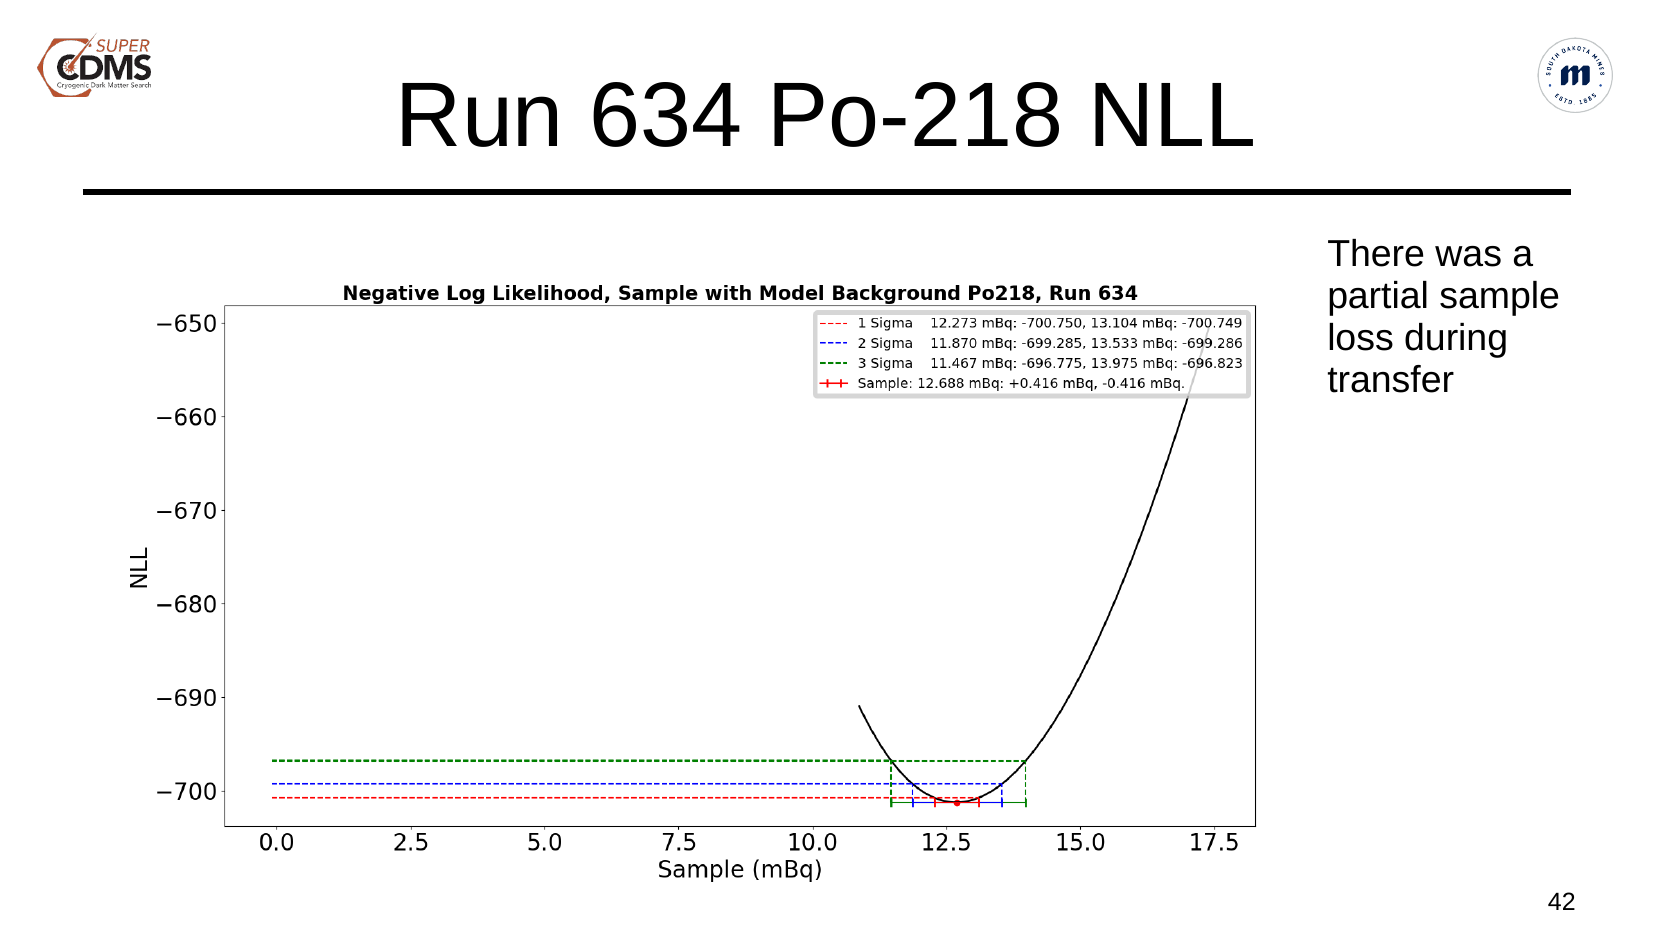

# Run 634 Po-218 NLL
There was a partial sample loss during transfer